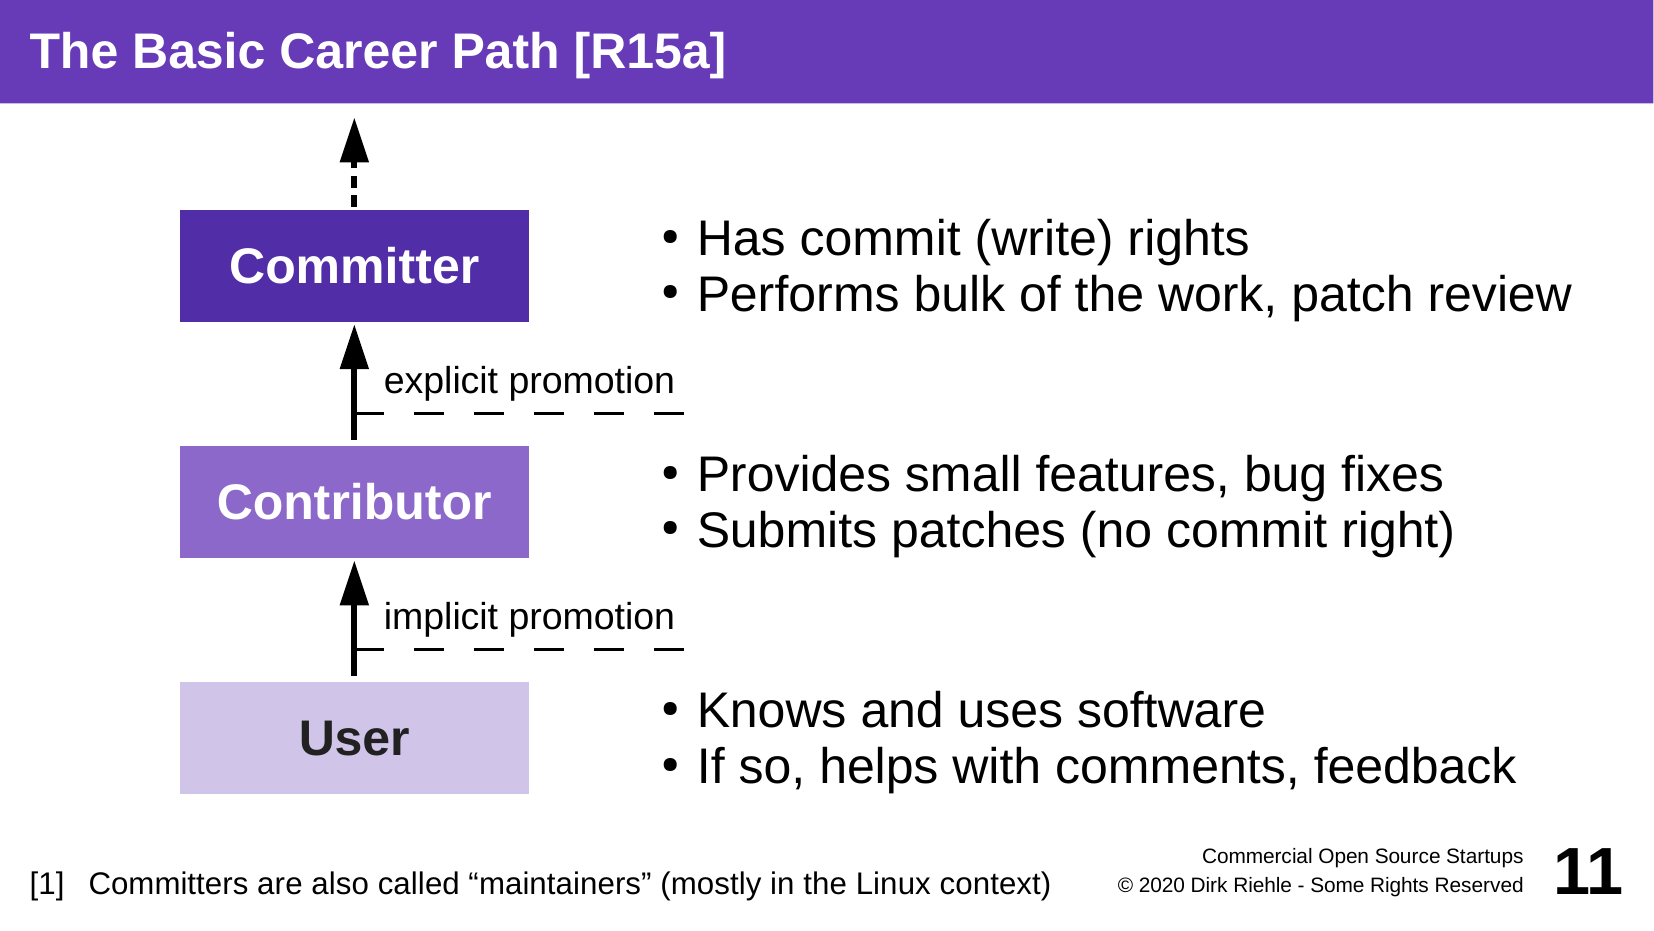

# The Basic Career Path [R15a]
Committer
explicit promotion
Contributor
implicit promotion
User
Has commit (write) rights
Performs bulk of the work, patch review
Provides small features, bug fixes
Submits patches (no commit right)
Knows and uses software
If so, helps with comments, feedback
[1]	Committers are also called “maintainers” (mostly in the Linux context)
Commercial Open Source Startups
11
© 2020 Dirk Riehle - Some Rights Reserved